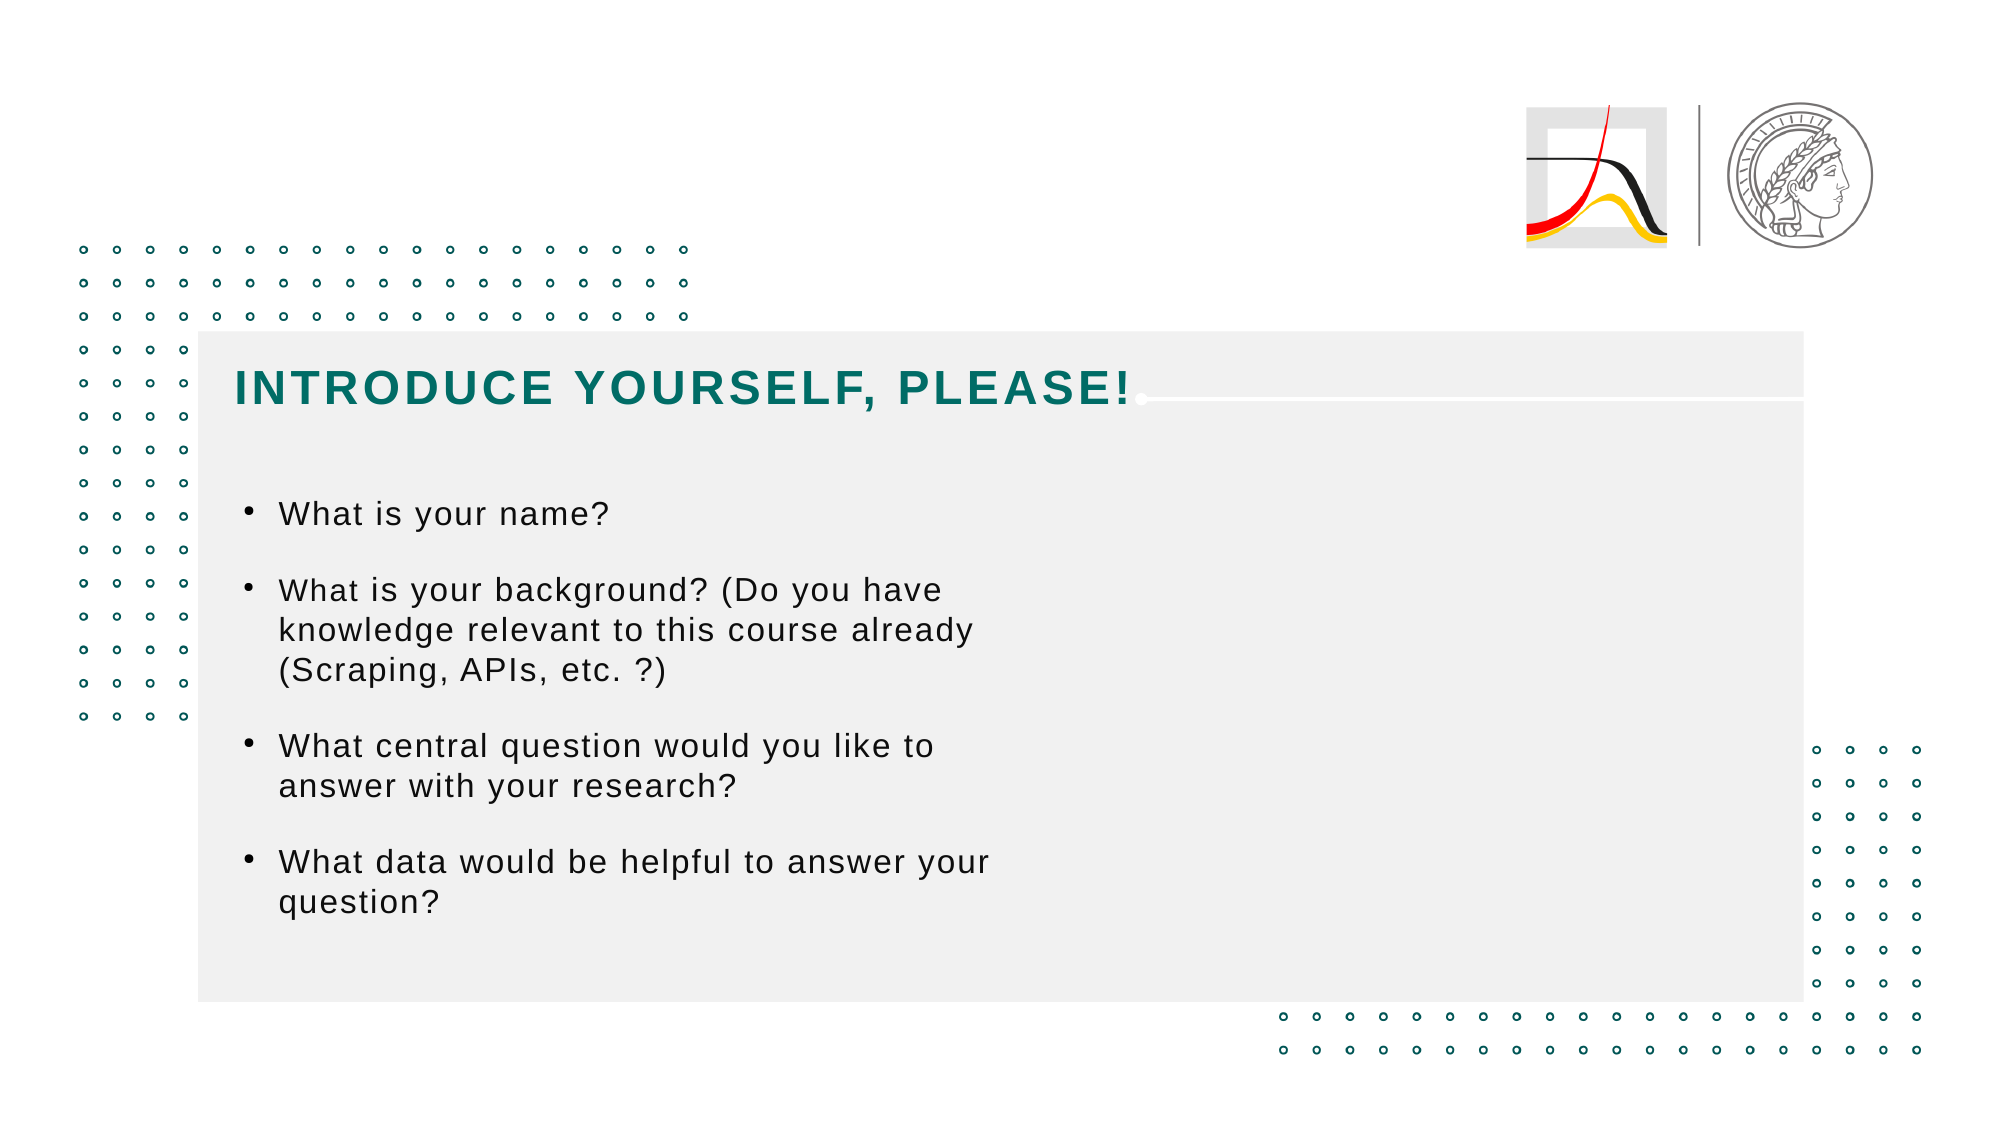

# Introduce yourself, please!
What is your name?
What is your background? (Do you have knowledge relevant to this course already (Scraping, APIs, etc. ?)
What central question would you like to answer with your research?
What data would be helpful to answer your question?